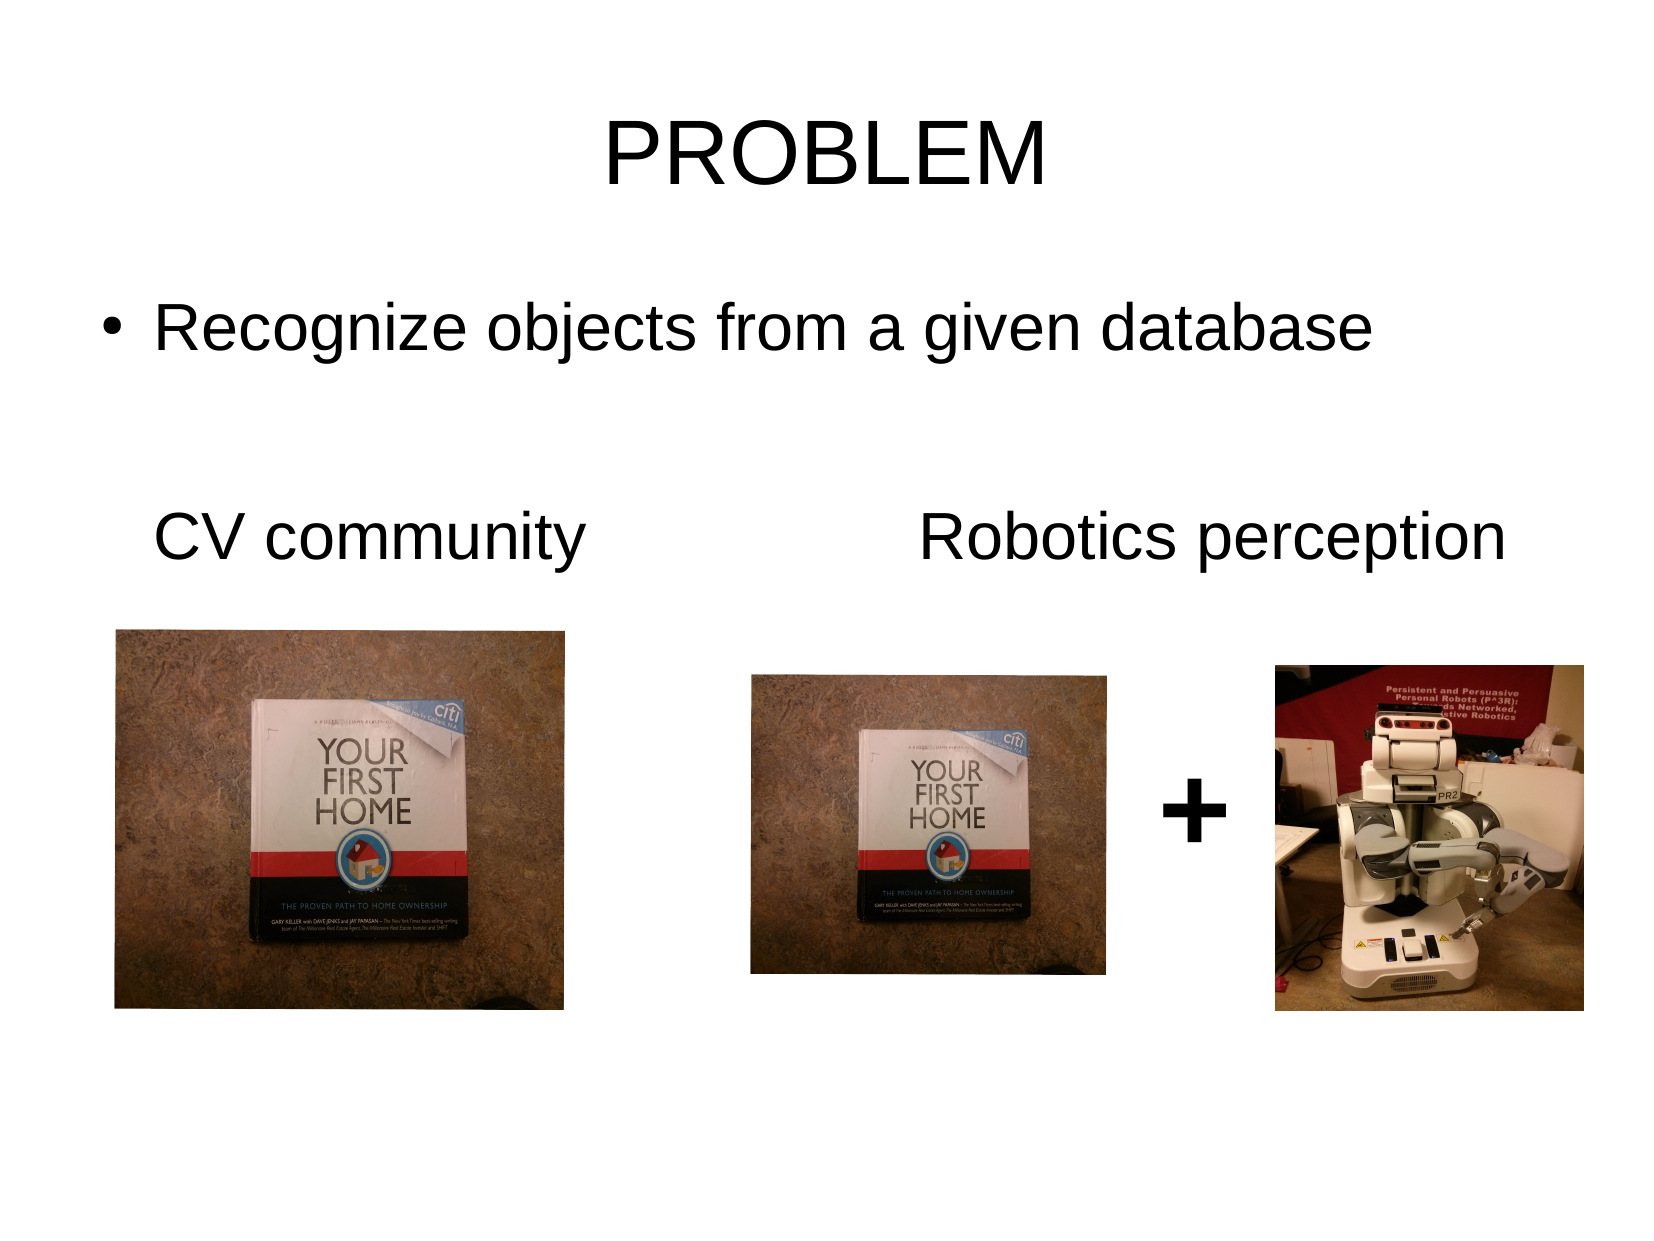

# PROBLEM
Recognize objects from a given database
CV community Robotics perception
+